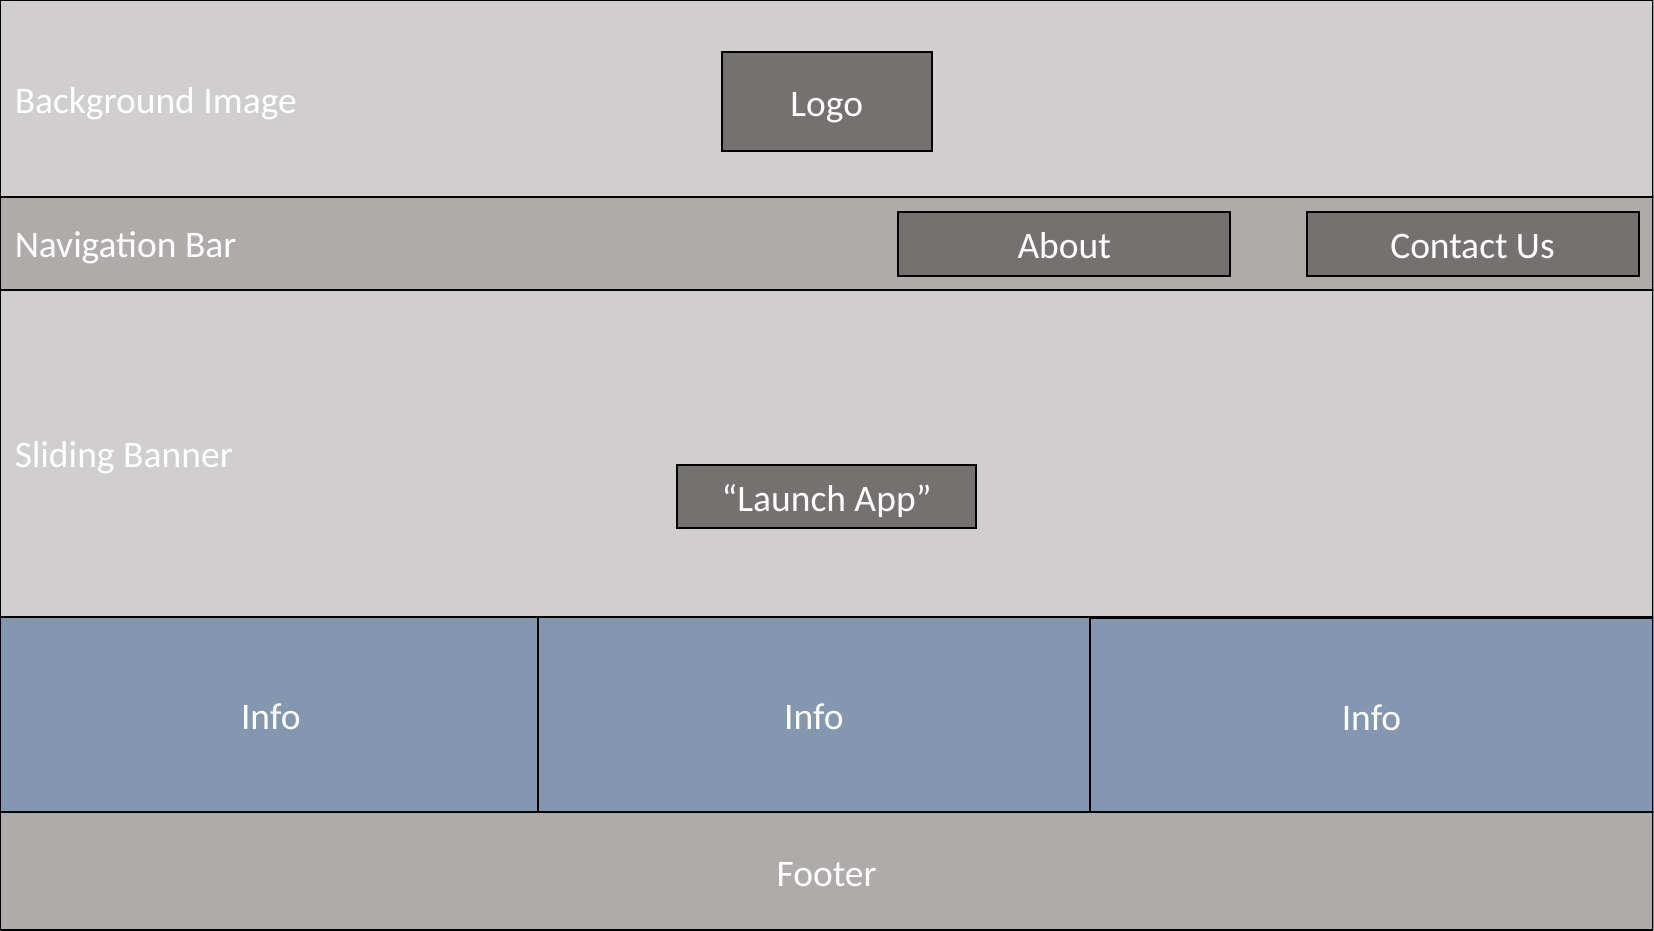

Background Image
Logo
Navigation Bar
About
Contact Us
Sliding Banner
“Launch App”
Info
Info
Info
Footer